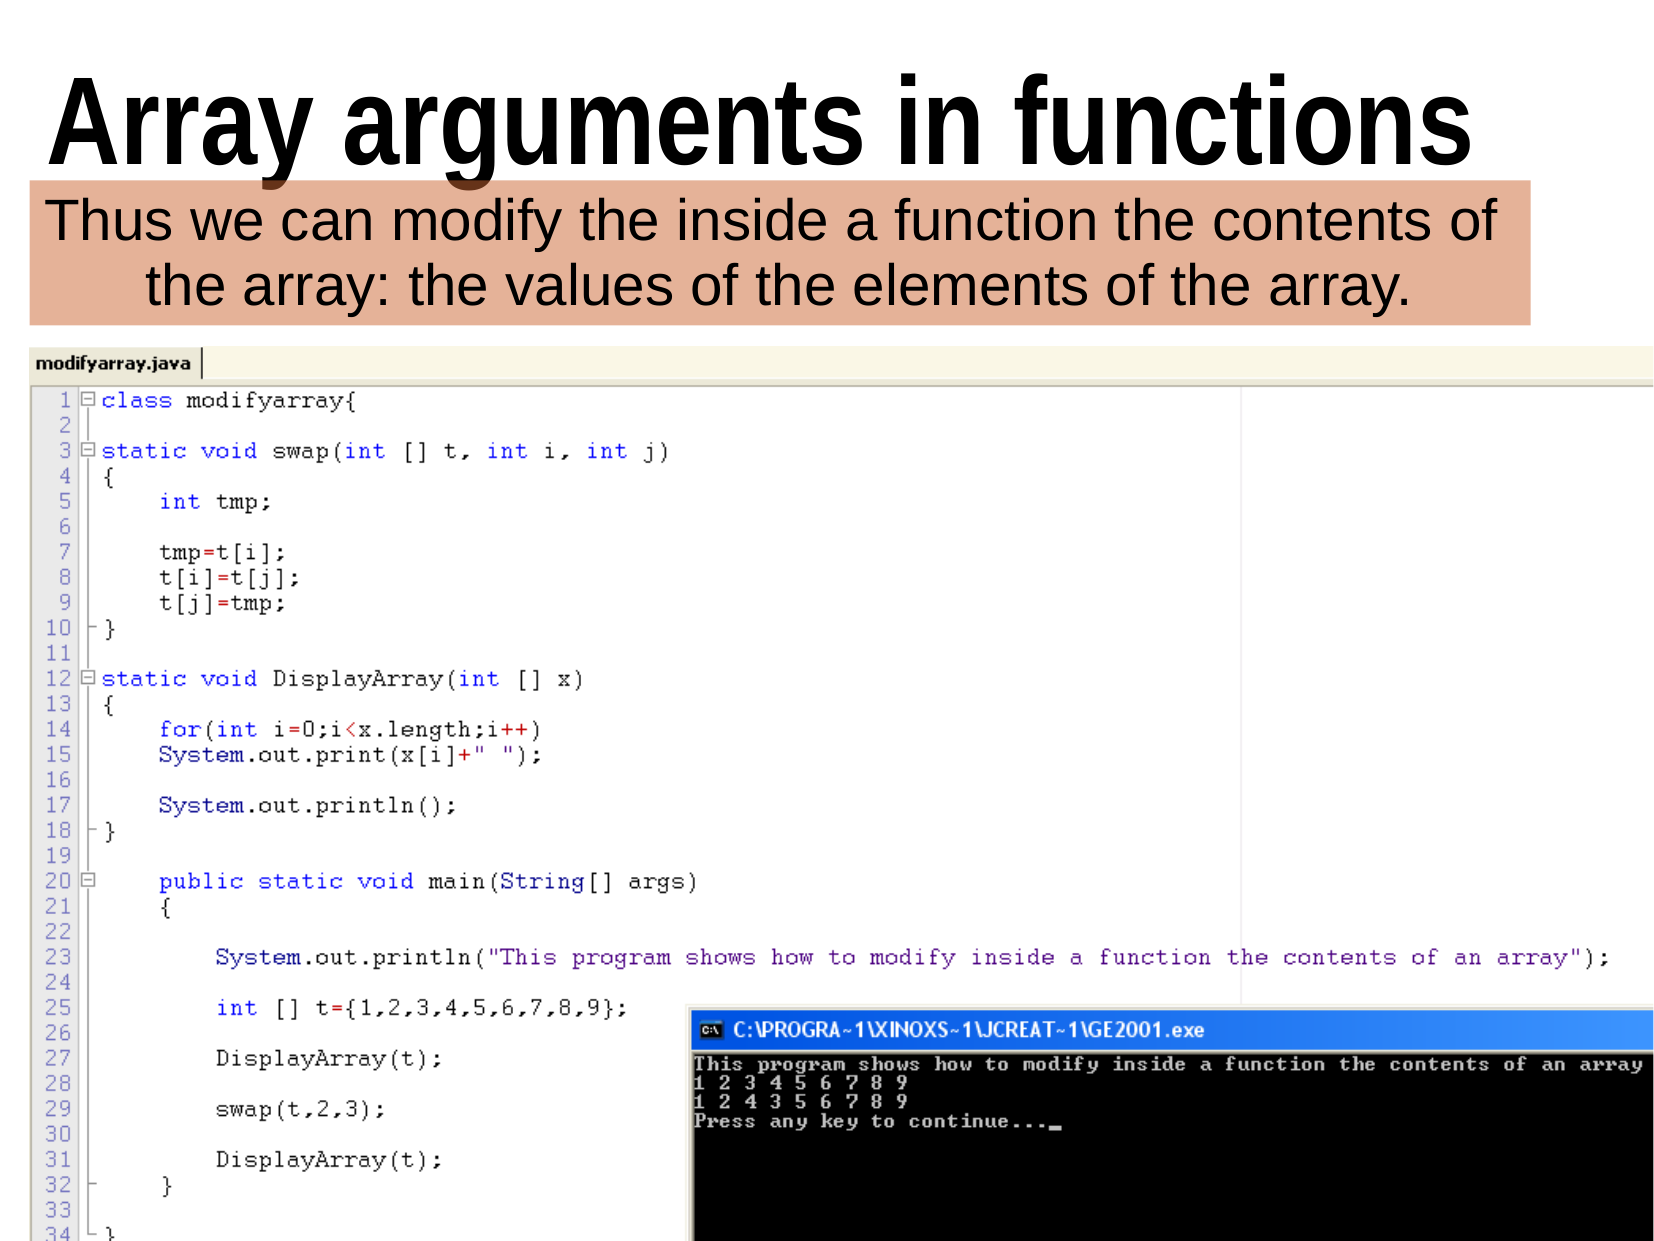

Array arguments in functions
Thus we can modify the inside a function the contents of
the array: the values of the elements of the array.